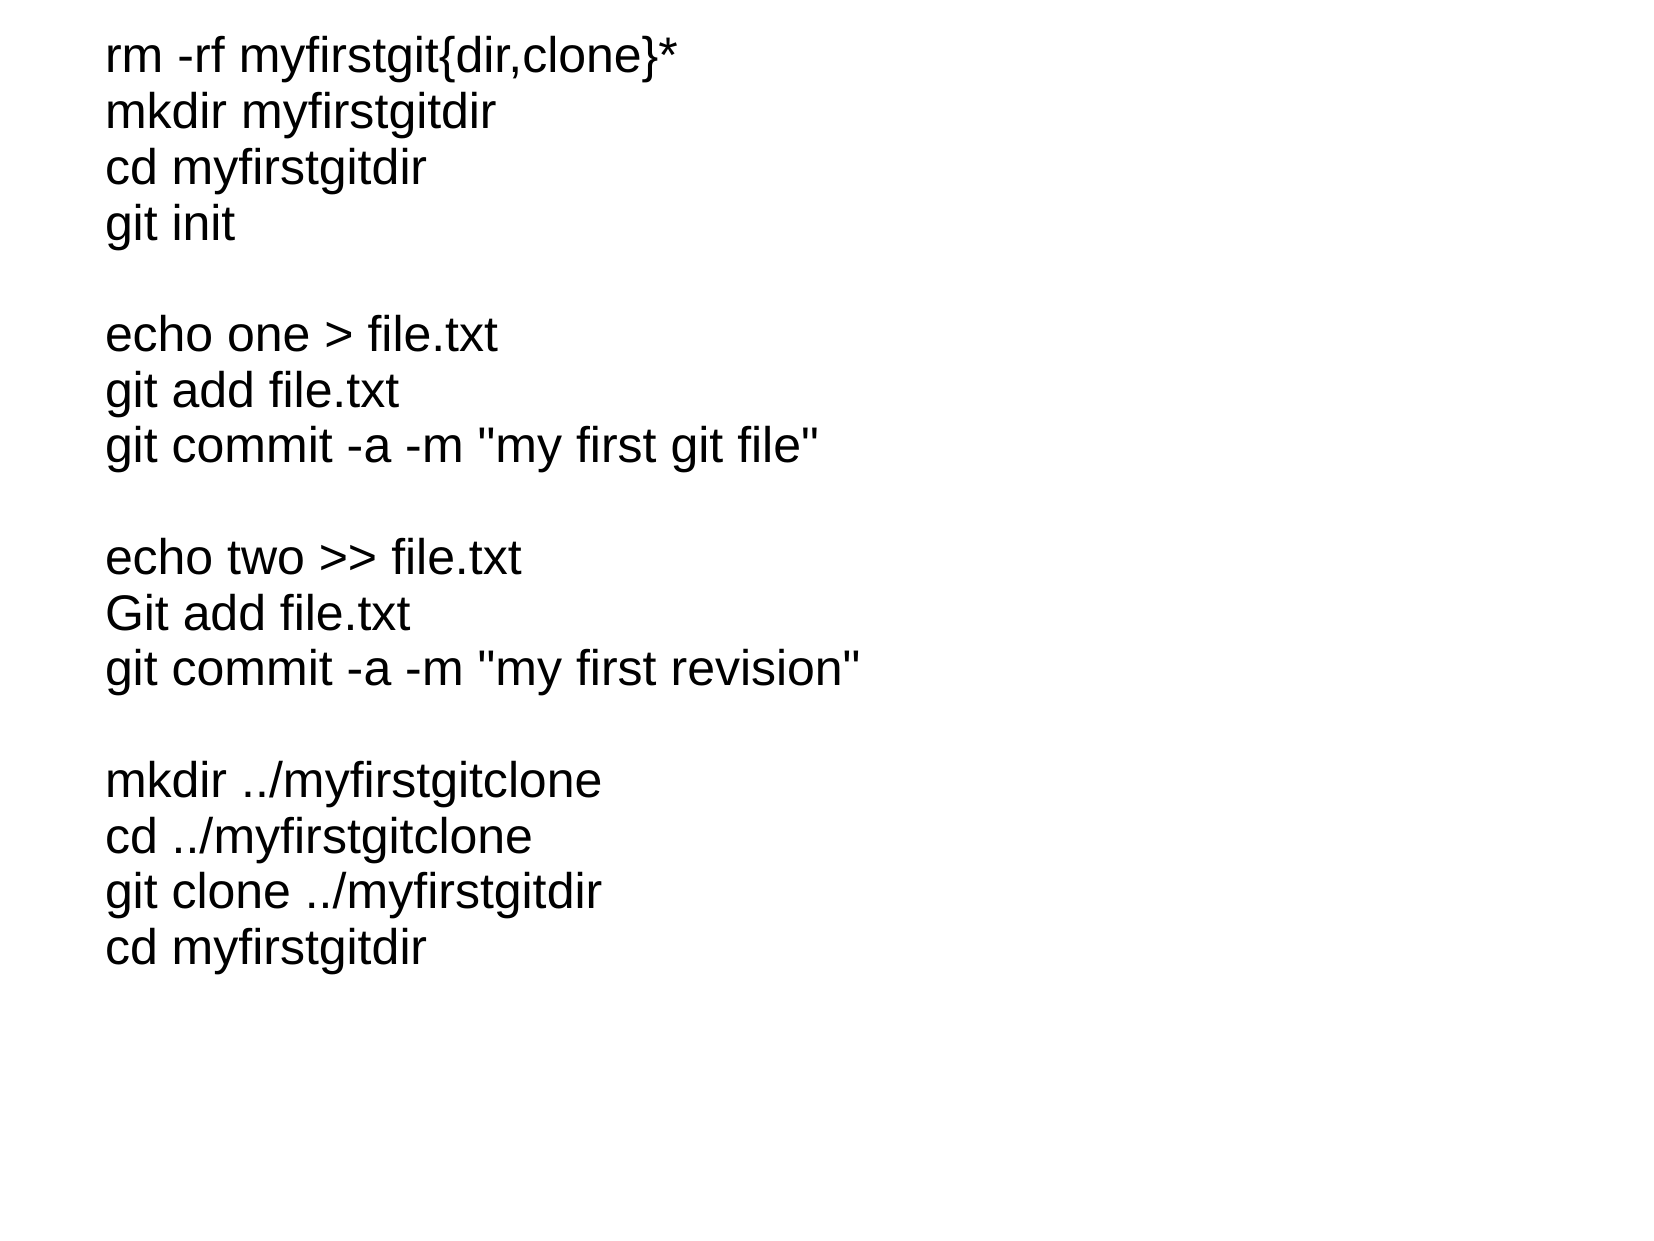

# rm -rf myfirstgit{dir,clone}*
mkdir myfirstgitdir
cd myfirstgitdir
git init
echo one > file.txt
git add file.txt
git commit -a -m "my first git file"
echo two >> file.txt
Git add file.txt
git commit -a -m "my first revision"
mkdir ../myfirstgitclone
cd ../myfirstgitclone
git clone ../myfirstgitdir
cd myfirstgitdir